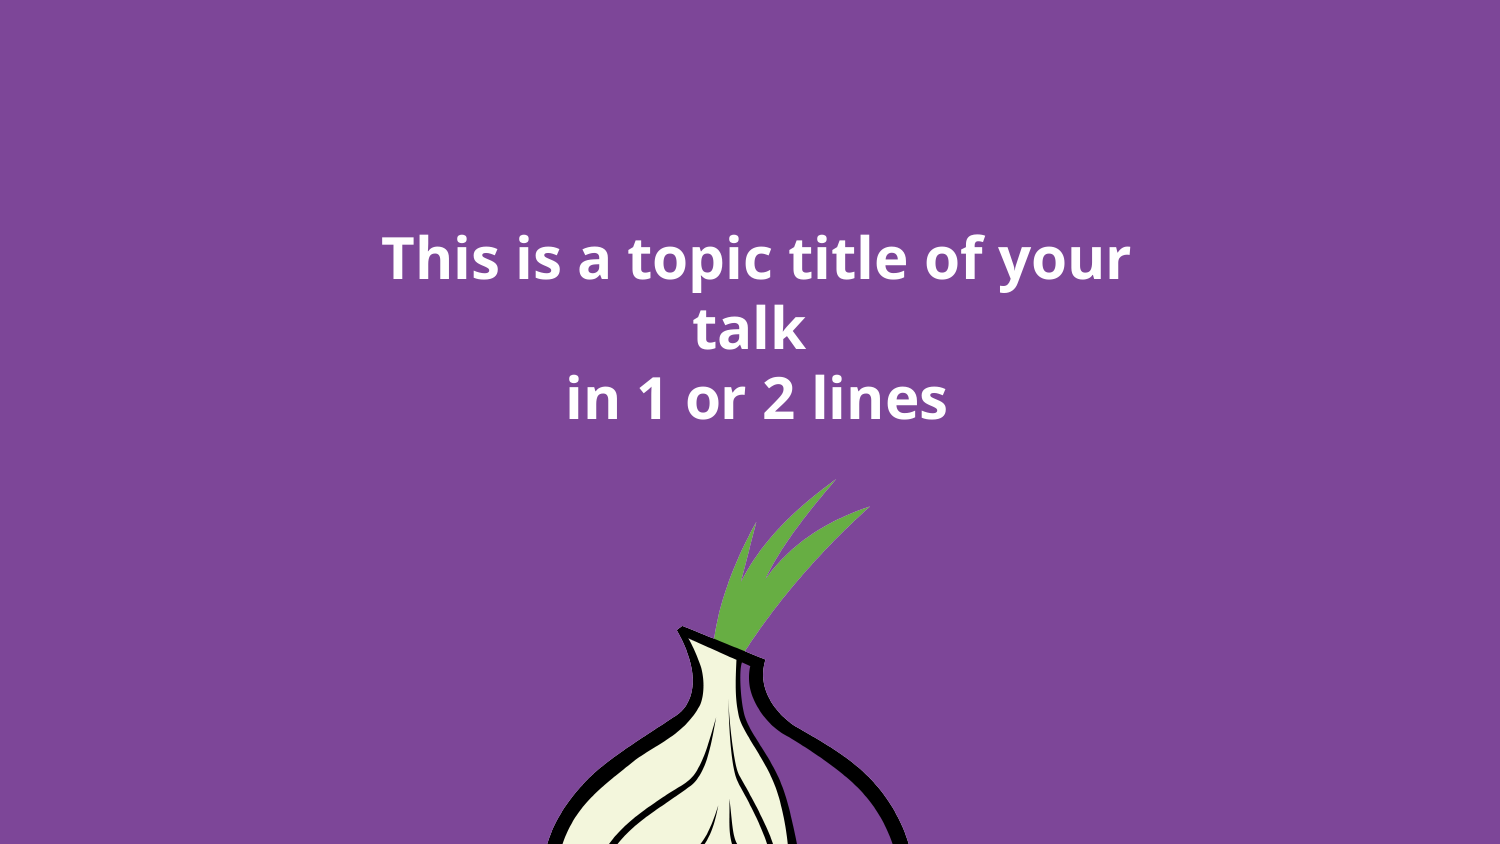

This is a topic title of your talk
in 1 or 2 lines